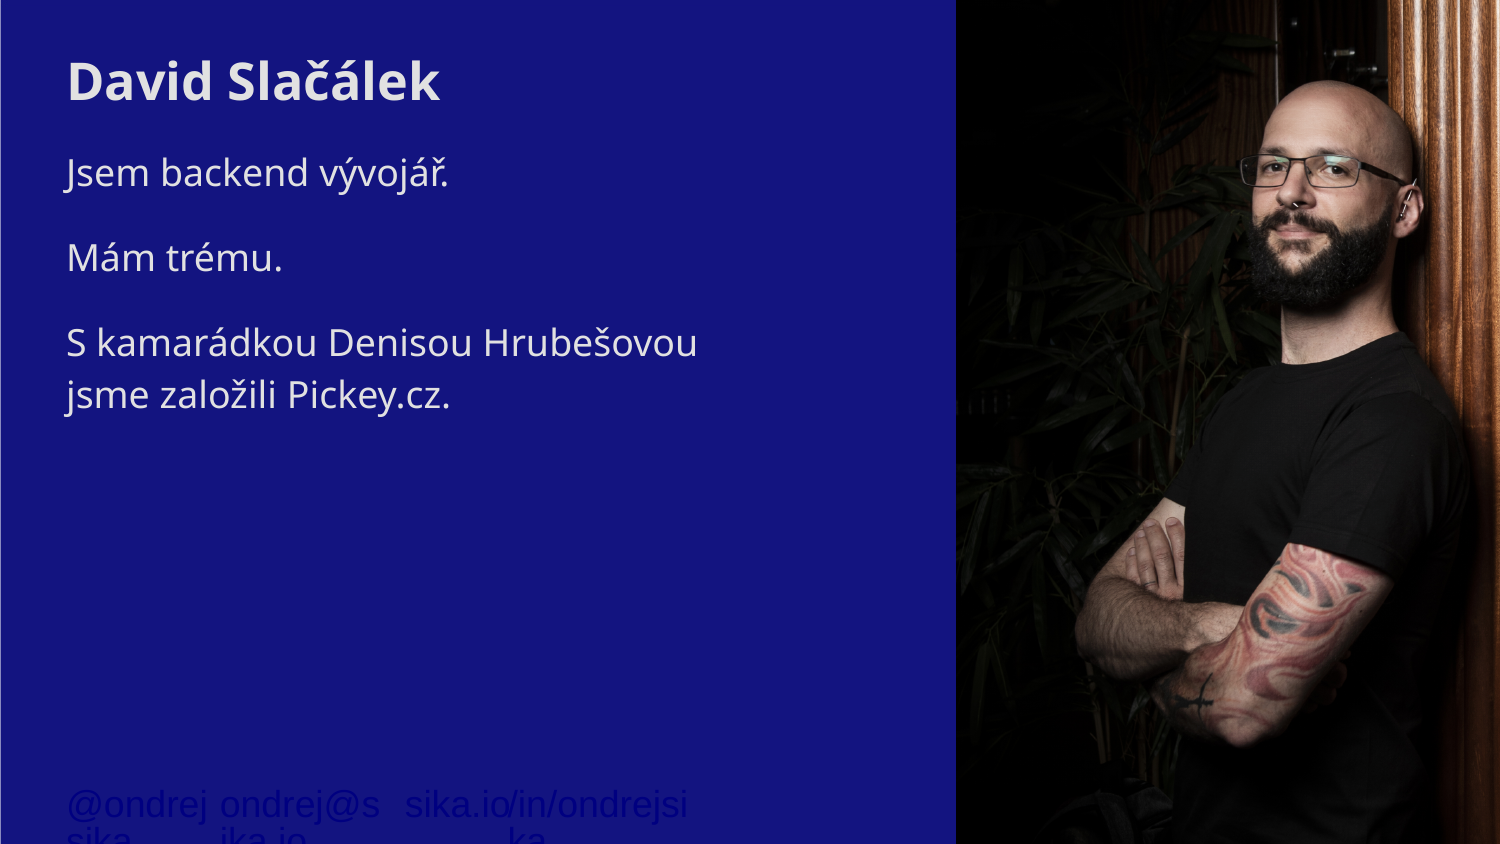

# David Slačálek
Jsem backend vývojář.
Mám trému.
S kamarádkou Denisou Hrubešovou jsme založili Pickey.cz.